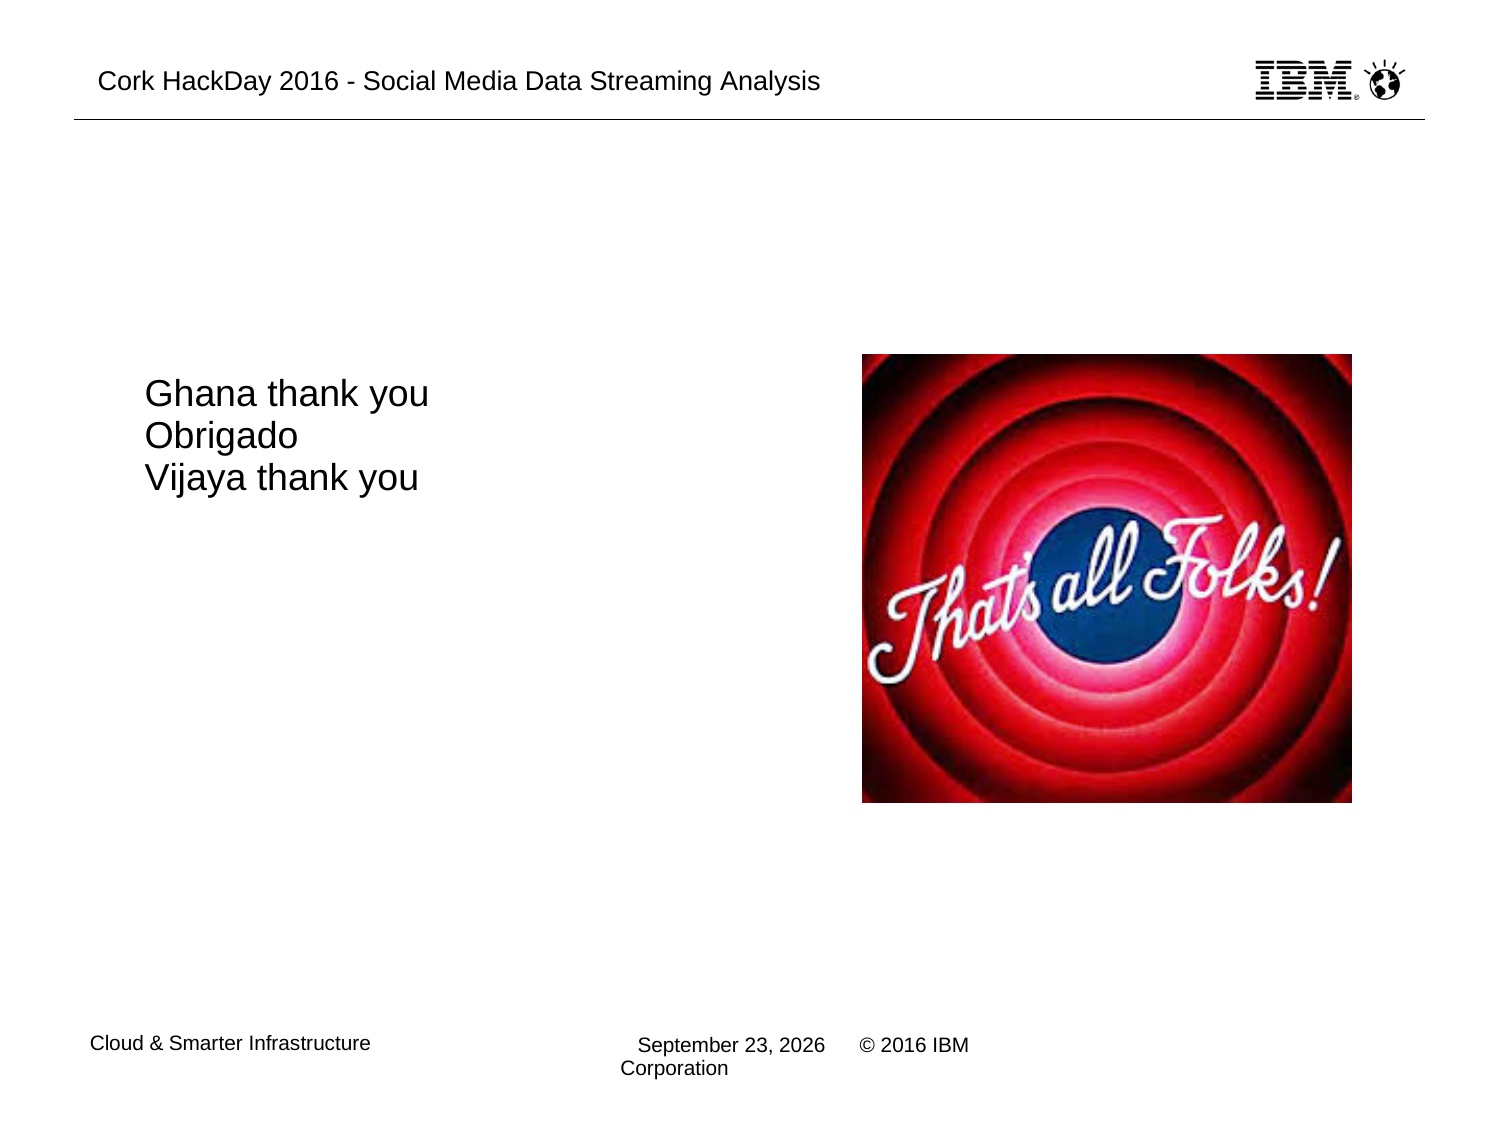

Ghana thank you
Obrigado
Vijaya thank you